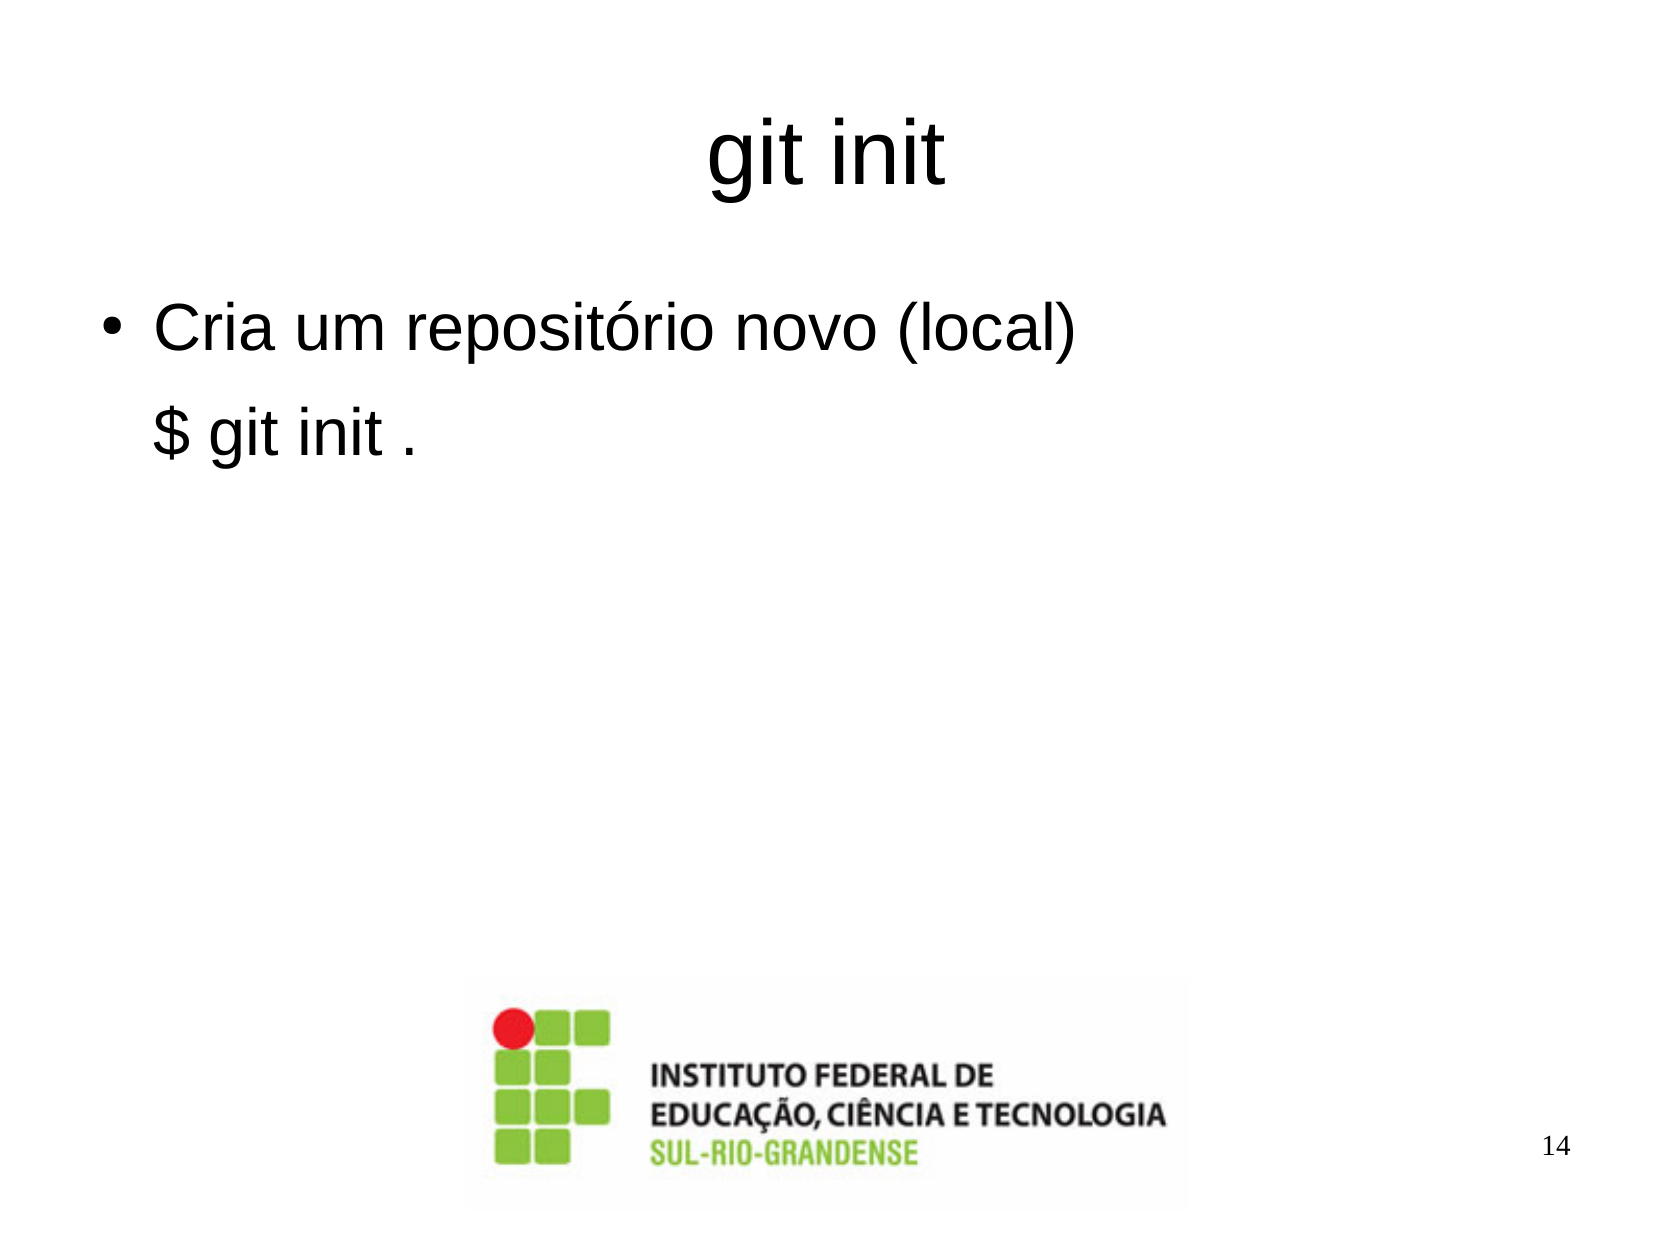

# git init
Cria um repositório novo (local)
$ git init .
14